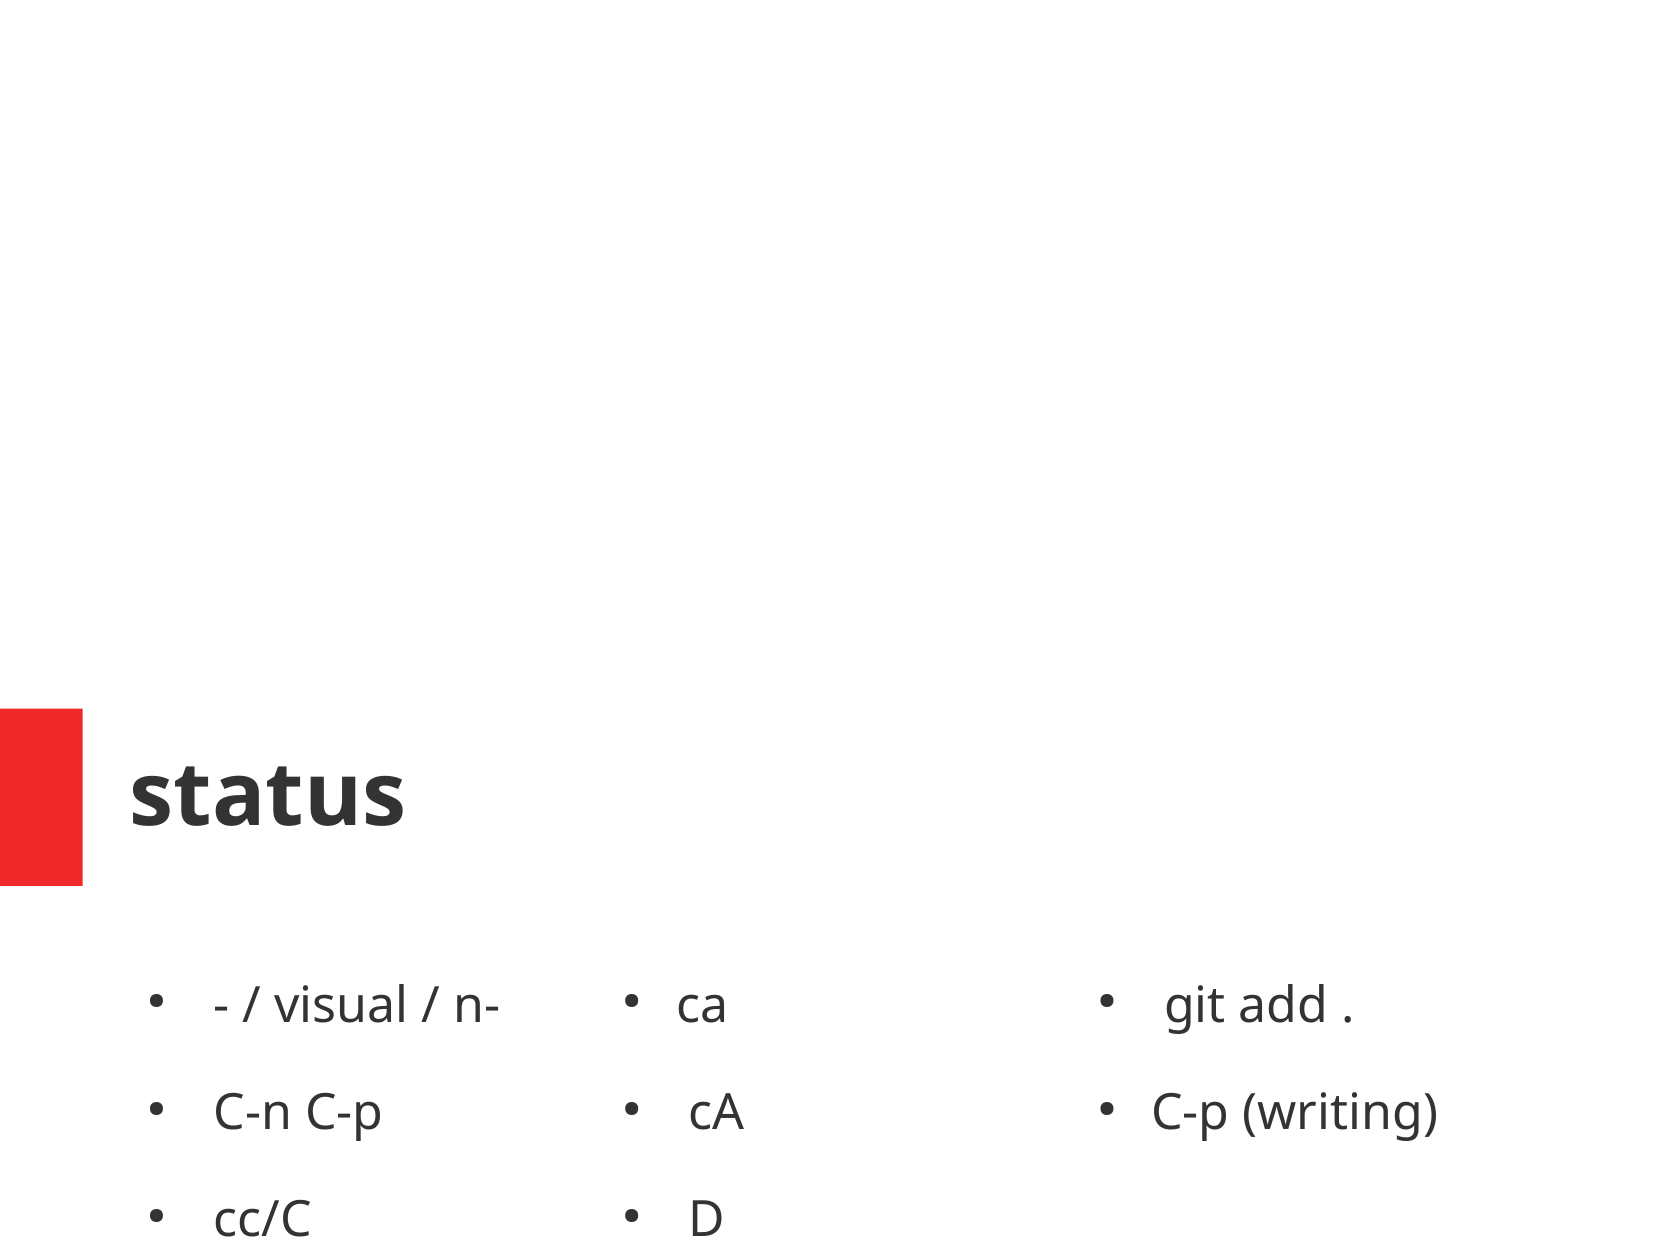

# status
 - / visual / n-
 C-n C-p
 cc/C
ca
 cA
 D
 git add .
C-p (writing)